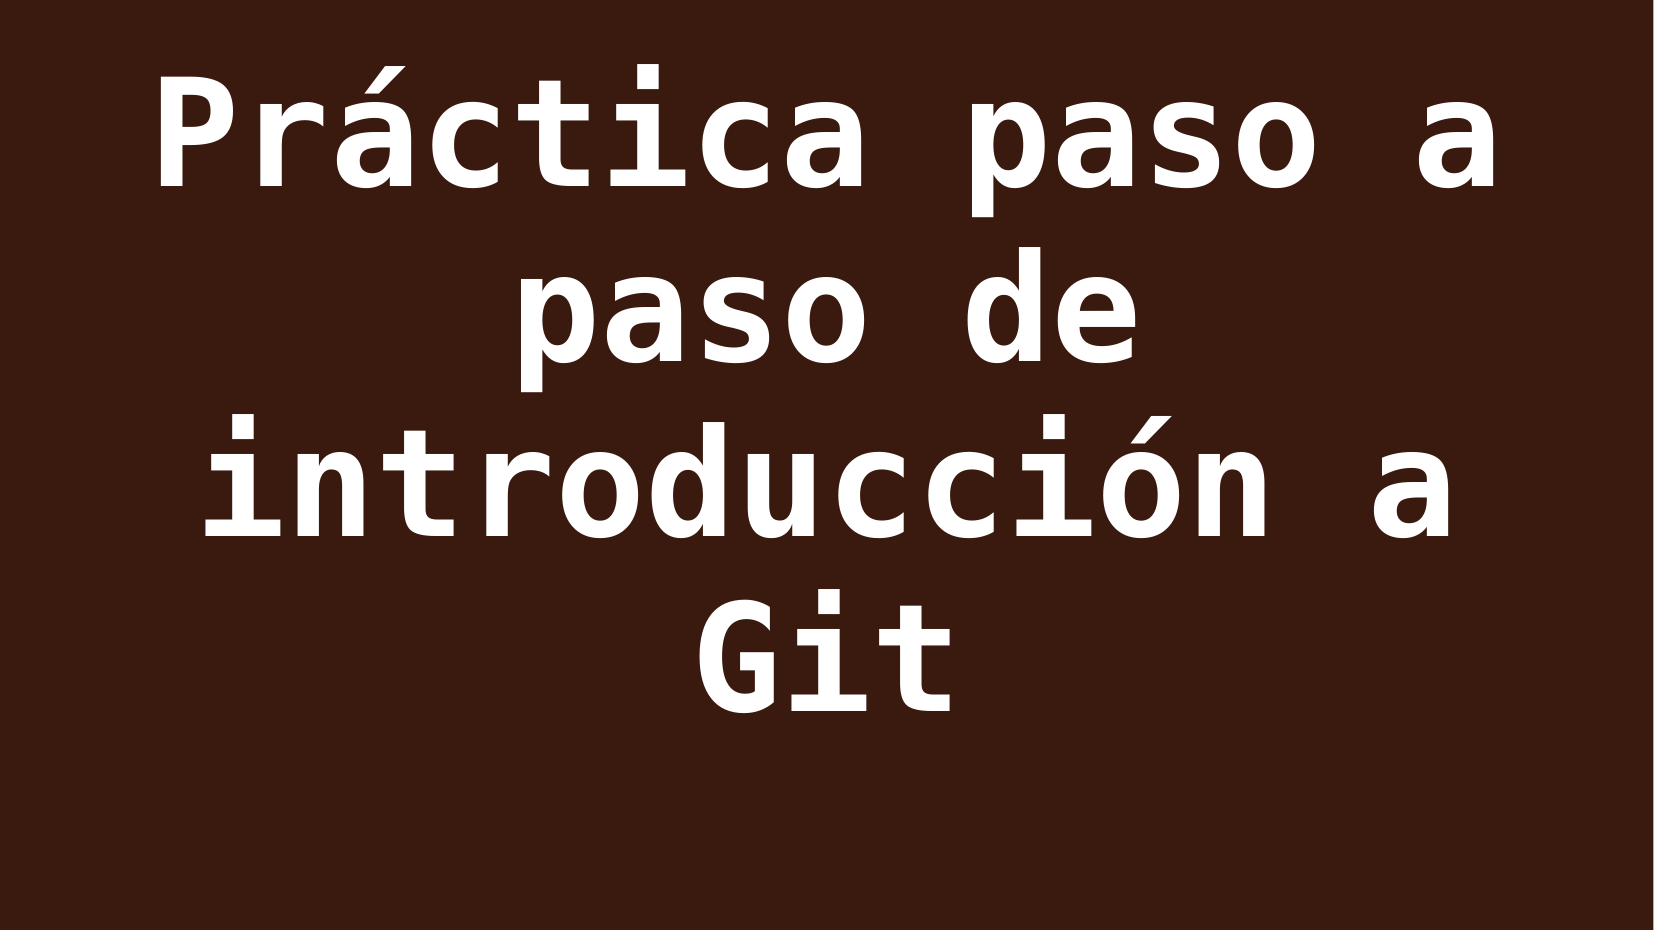

# Práctica paso a paso de introducción a Git